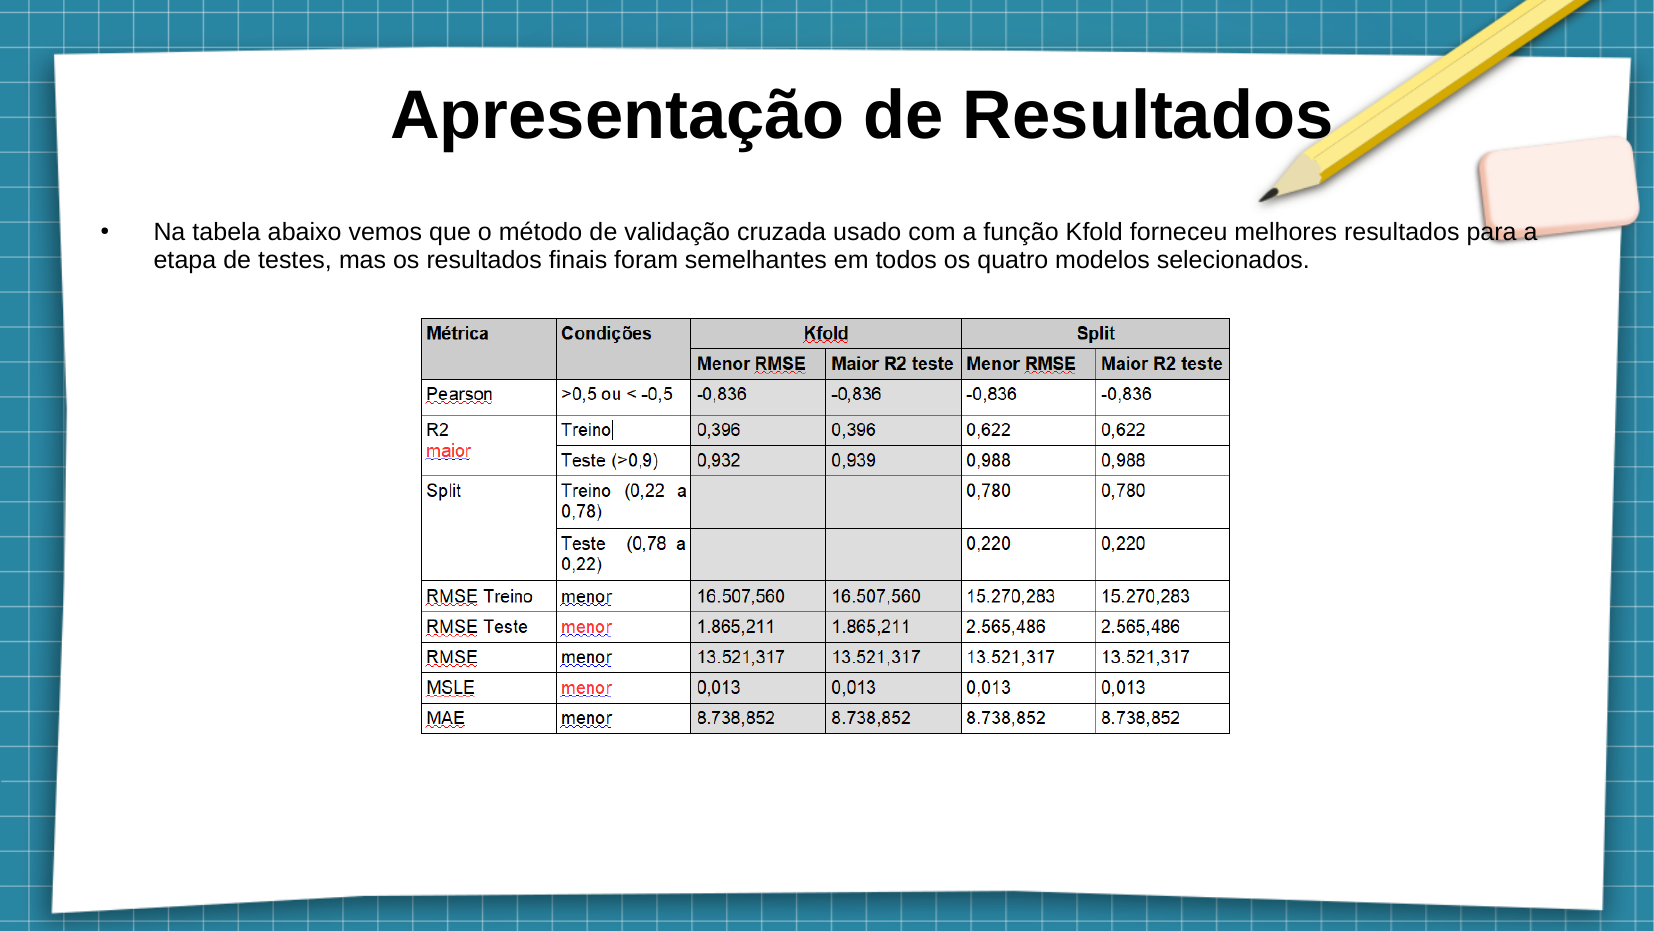

# Apresentação de Resultados
Na tabela abaixo vemos que o método de validação cruzada usado com a função Kfold forneceu melhores resultados para a etapa de testes, mas os resultados finais foram semelhantes em todos os quatro modelos selecionados.